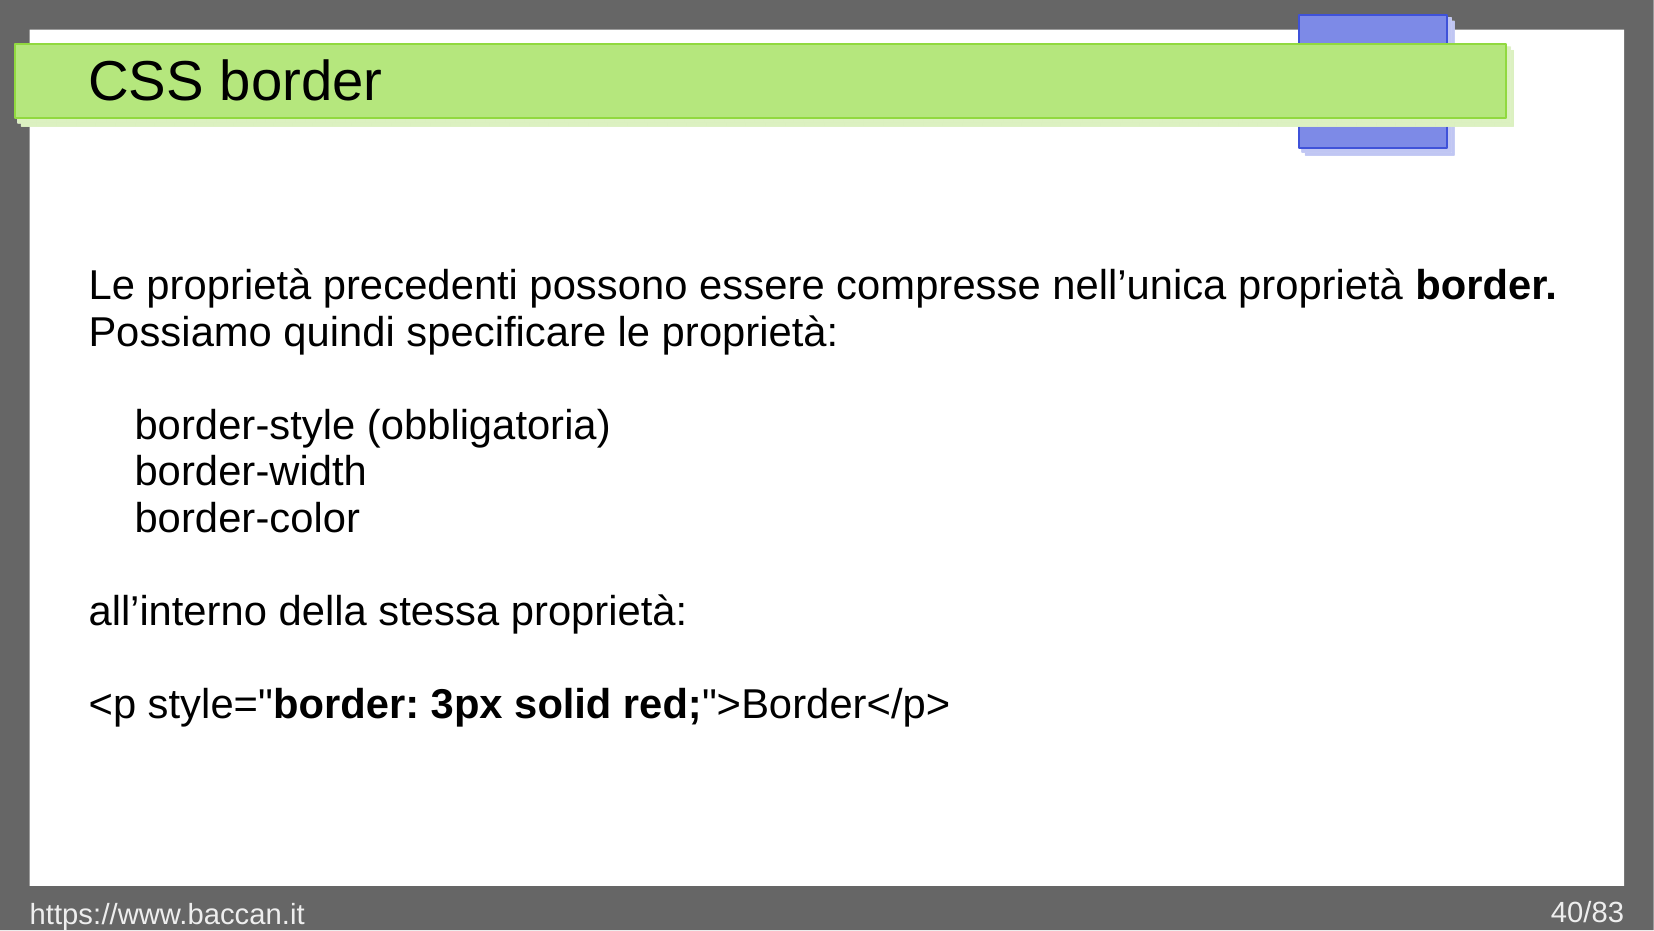

# CSS border
Le proprietà precedenti possono essere compresse nell’unica proprietà border.
Possiamo quindi specificare le proprietà:
 border-style (obbligatoria)
 border-width
 border-color
all’interno della stessa proprietà:
<p style="border: 3px solid red;">Border</p>
40
https://www.baccan.it